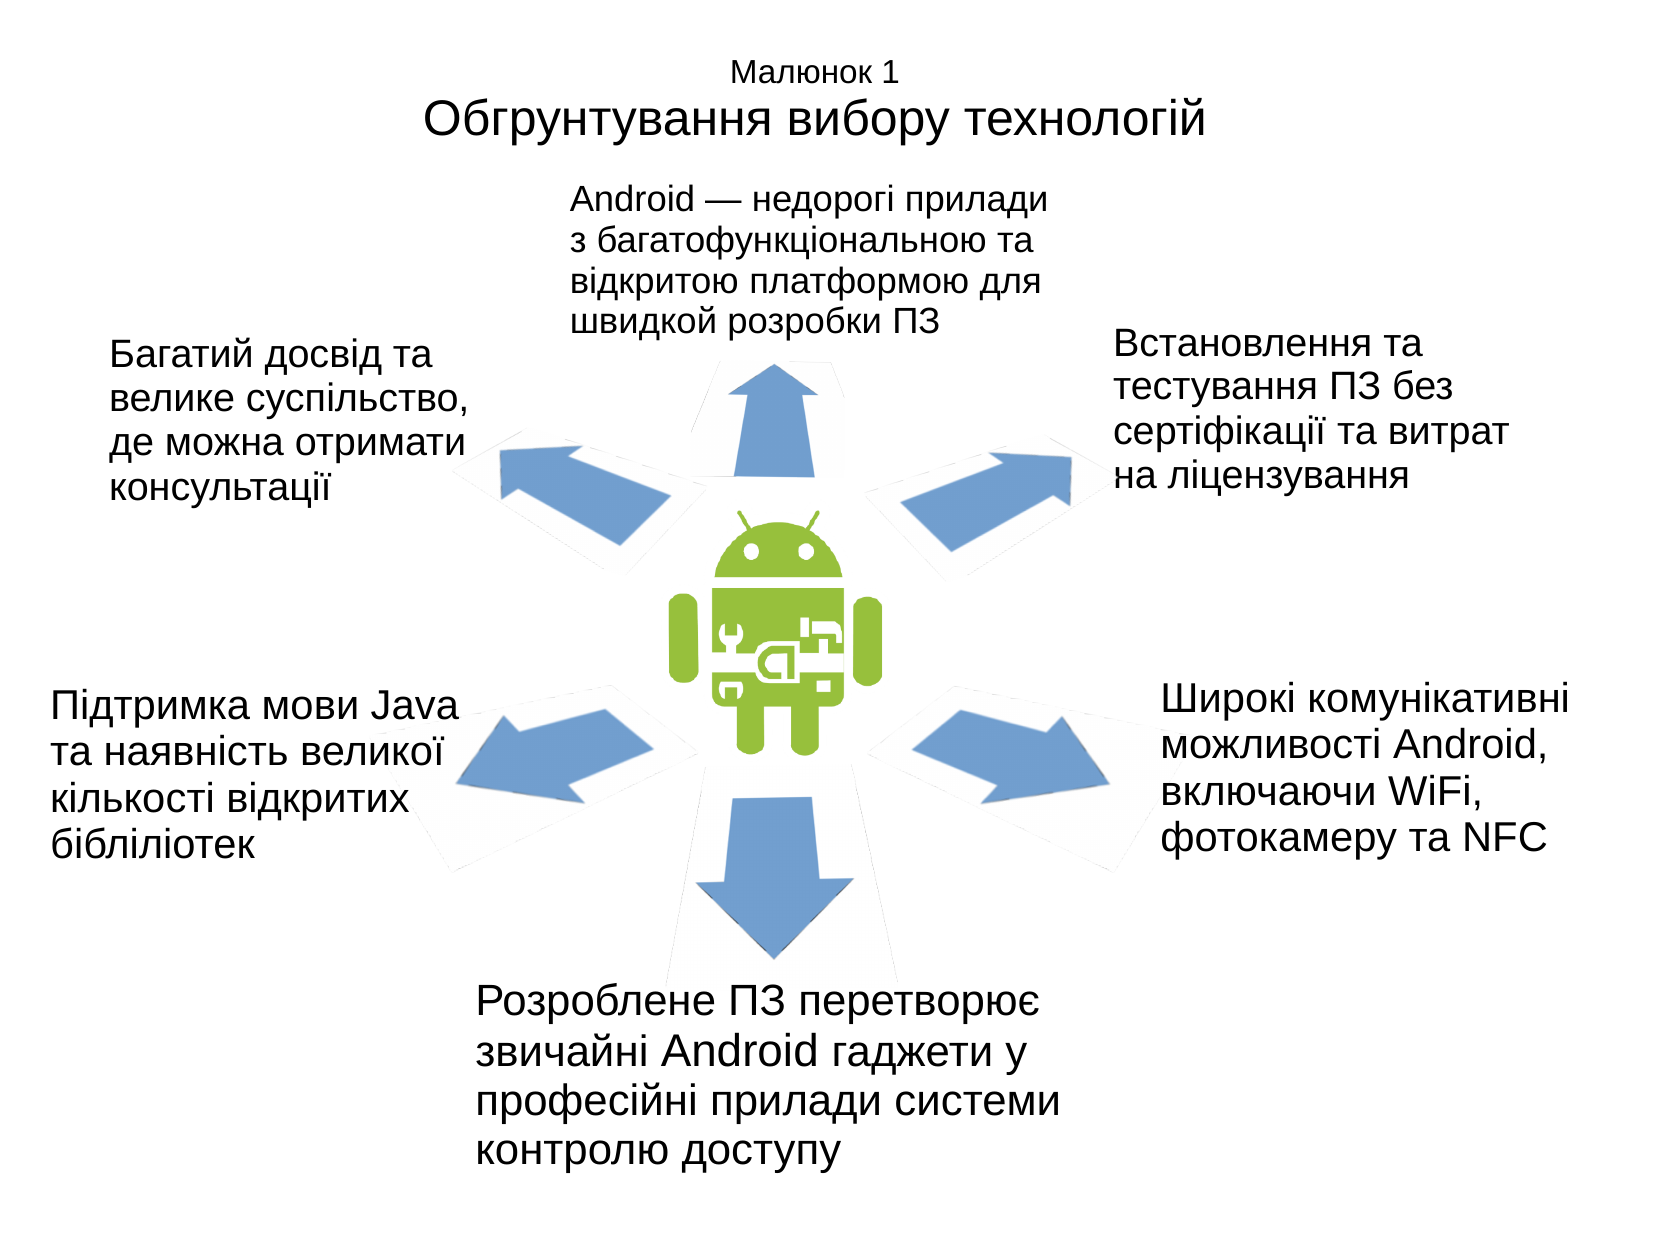

# Малюнок 1 Обгрунтування вибору технологій
Android — недорогі прилади
з багатофункціональною та відкритою платформою для швидкой розробки ПЗ
Встановлення та тестування ПЗ без сертіфікації та витрат на ліцензування
Багатий досвід та велике суспільство, де можна отримати консультації
Широкі комунікативні можливості Android, включаючи WiFi, фотокамеру та NFC
Підтримка мови Java та наявність великої кількості відкритих бібліліотек
Розроблене ПЗ перетворює звичайні Android гаджети у професійні прилади системи контролю доступу